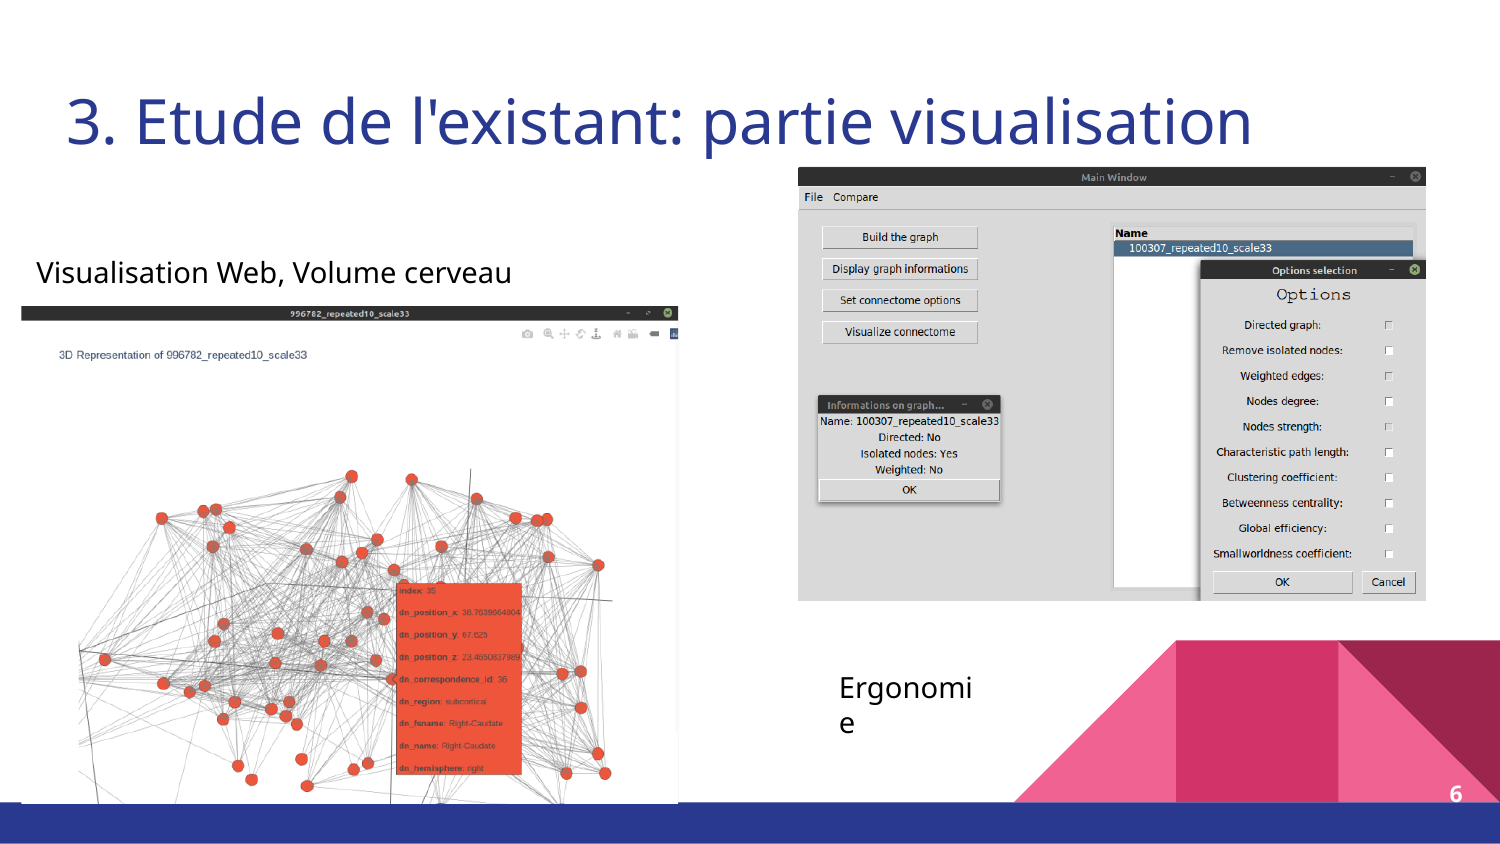

# 3. Etude de l'existant: partie visualisation
Visualisation Web, Volume cerveau
Ergonomie